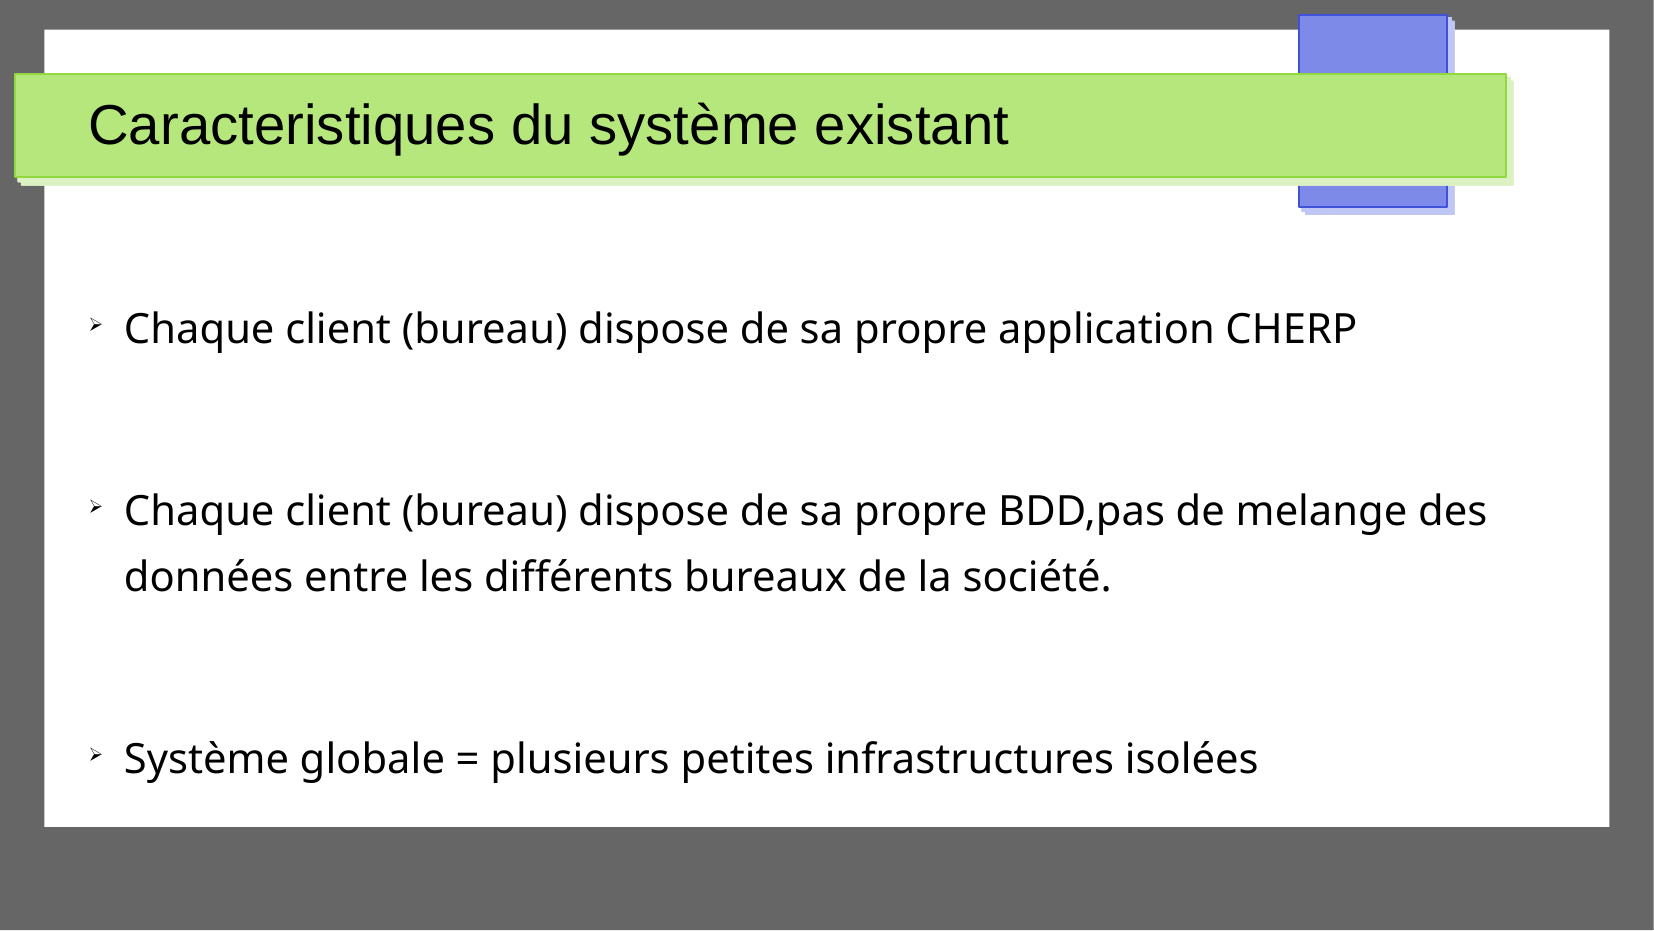

# Caracteristiques du système existant
Chaque client (bureau) dispose de sa propre application CHERP
Chaque client (bureau) dispose de sa propre BDD,pas de melange des données entre les différents bureaux de la société.
Système globale = plusieurs petites infrastructures isolées